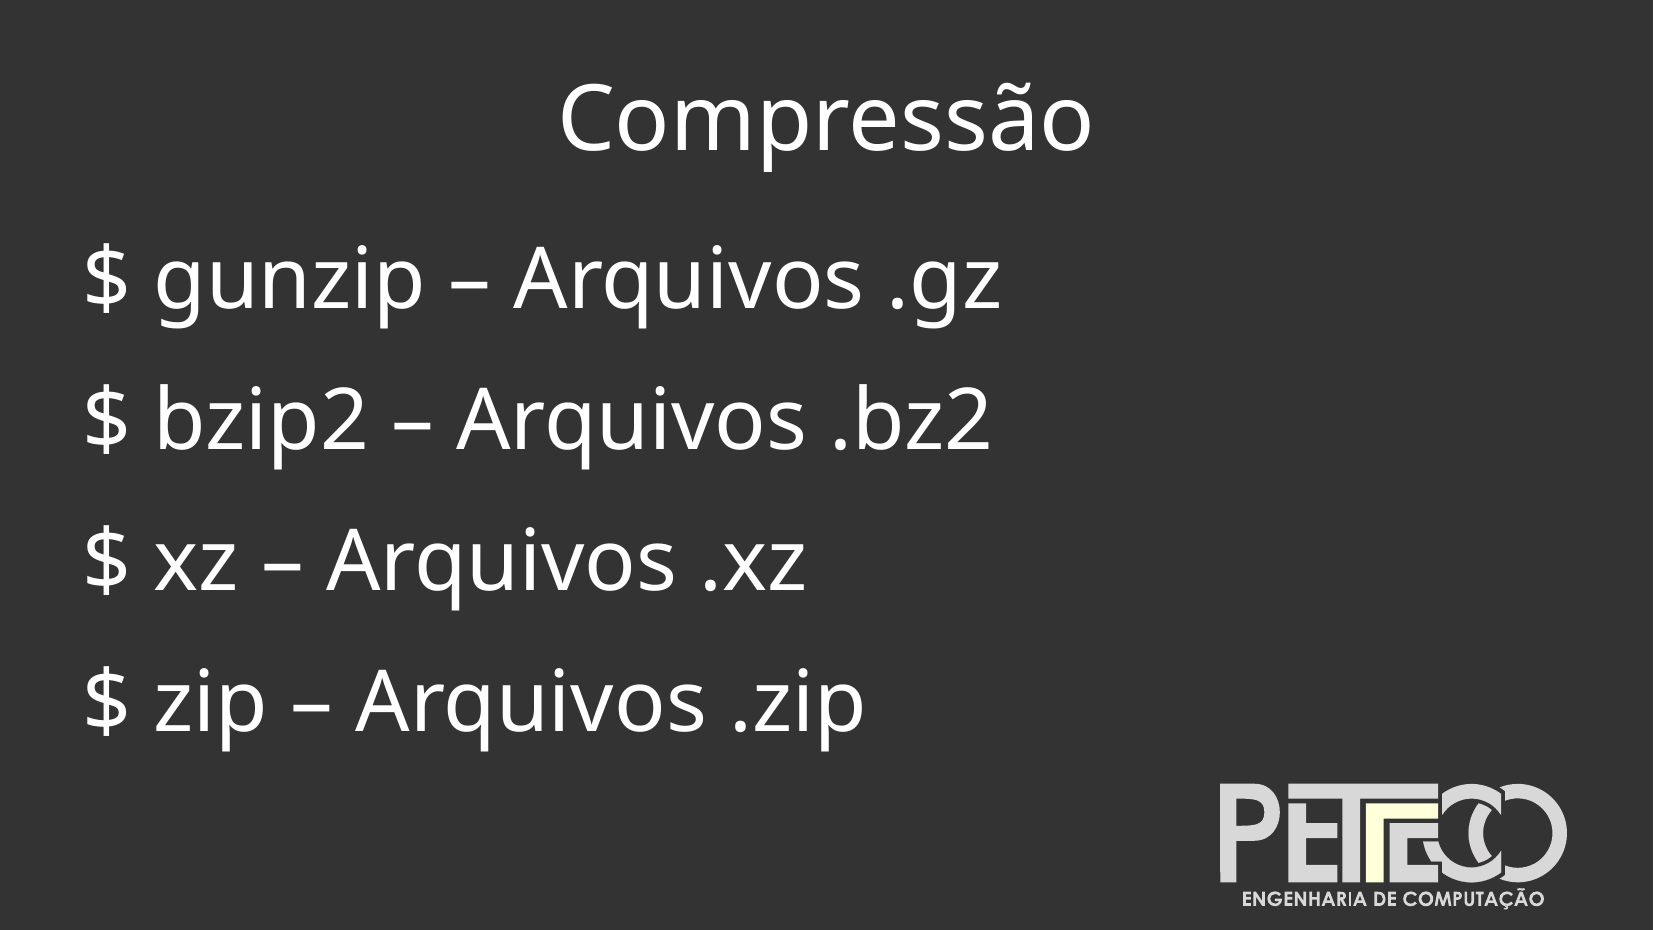

# Compressão
$ gunzip – Arquivos .gz
$ bzip2 – Arquivos .bz2
$ xz – Arquivos .xz
$ zip – Arquivos .zip